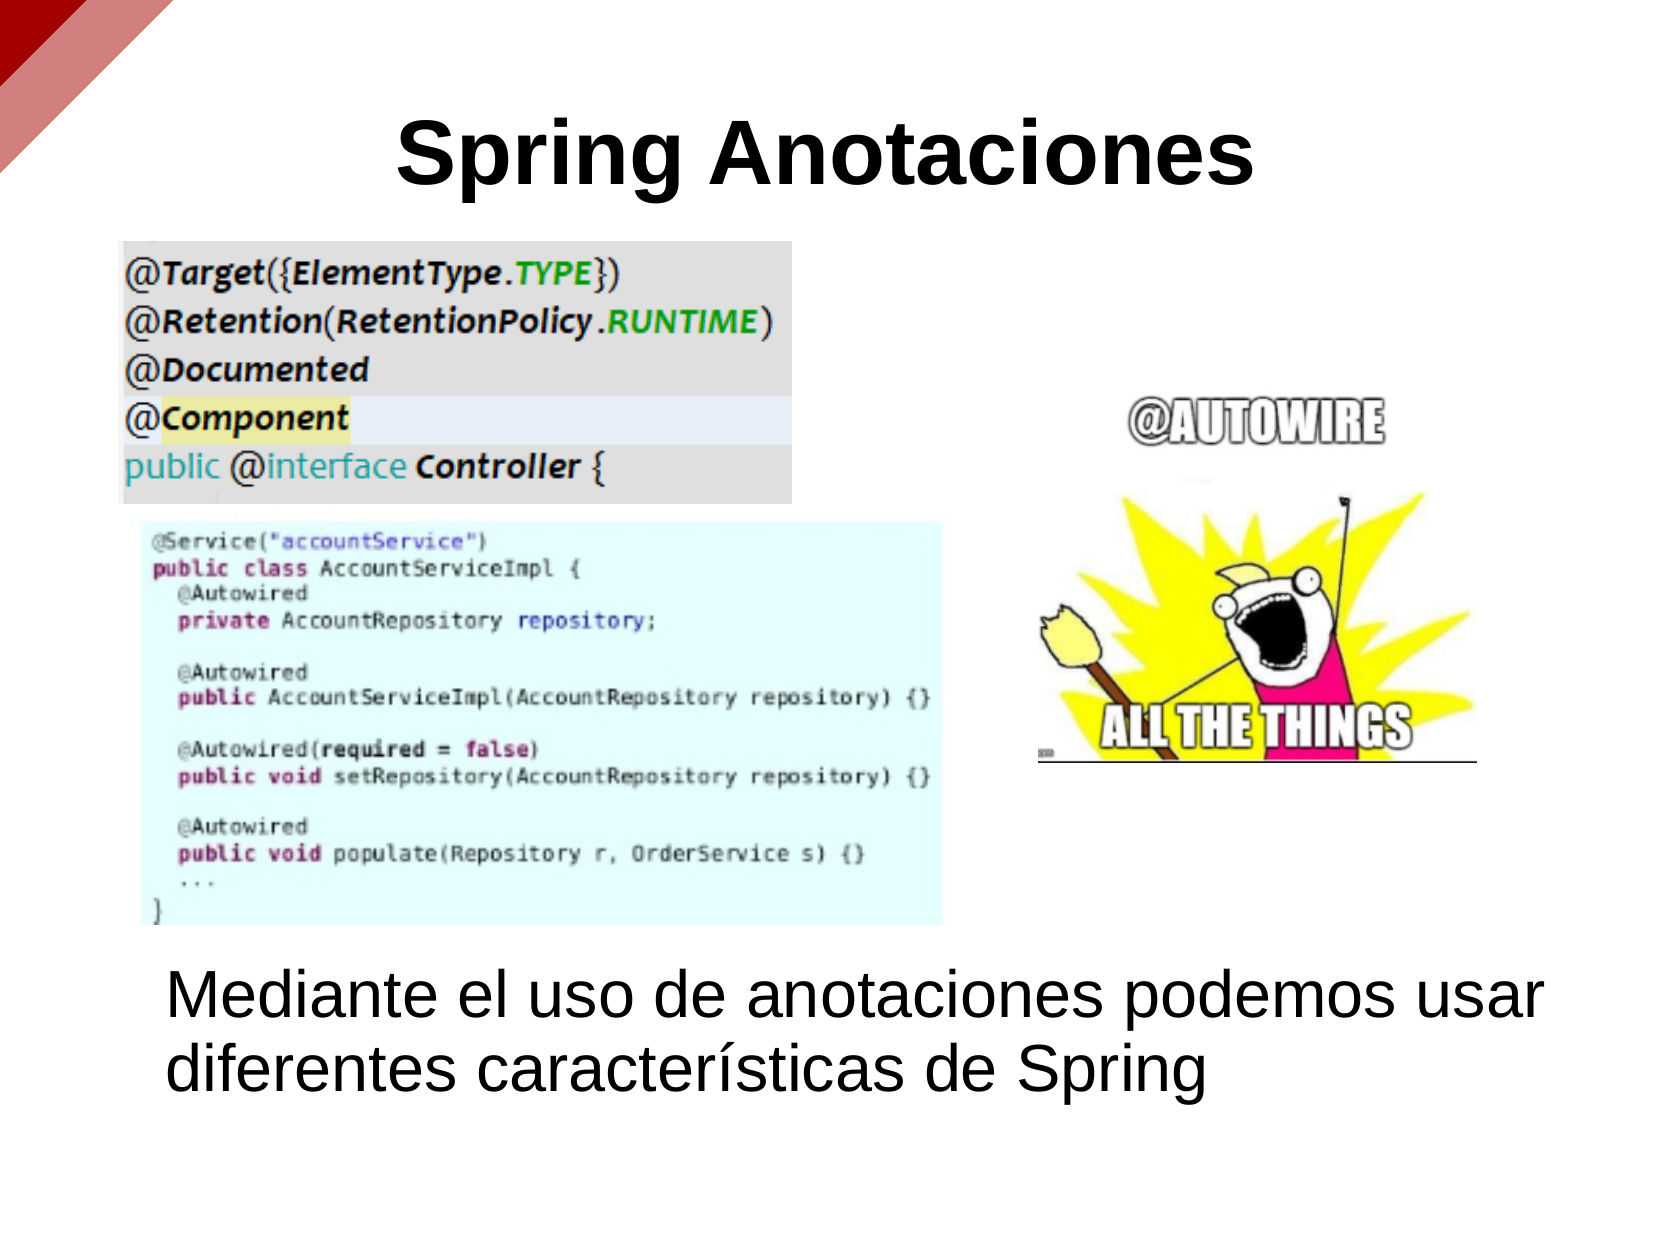

# Spring Anotaciones
Mediante el uso de anotaciones podemos usar diferentes características de Spring